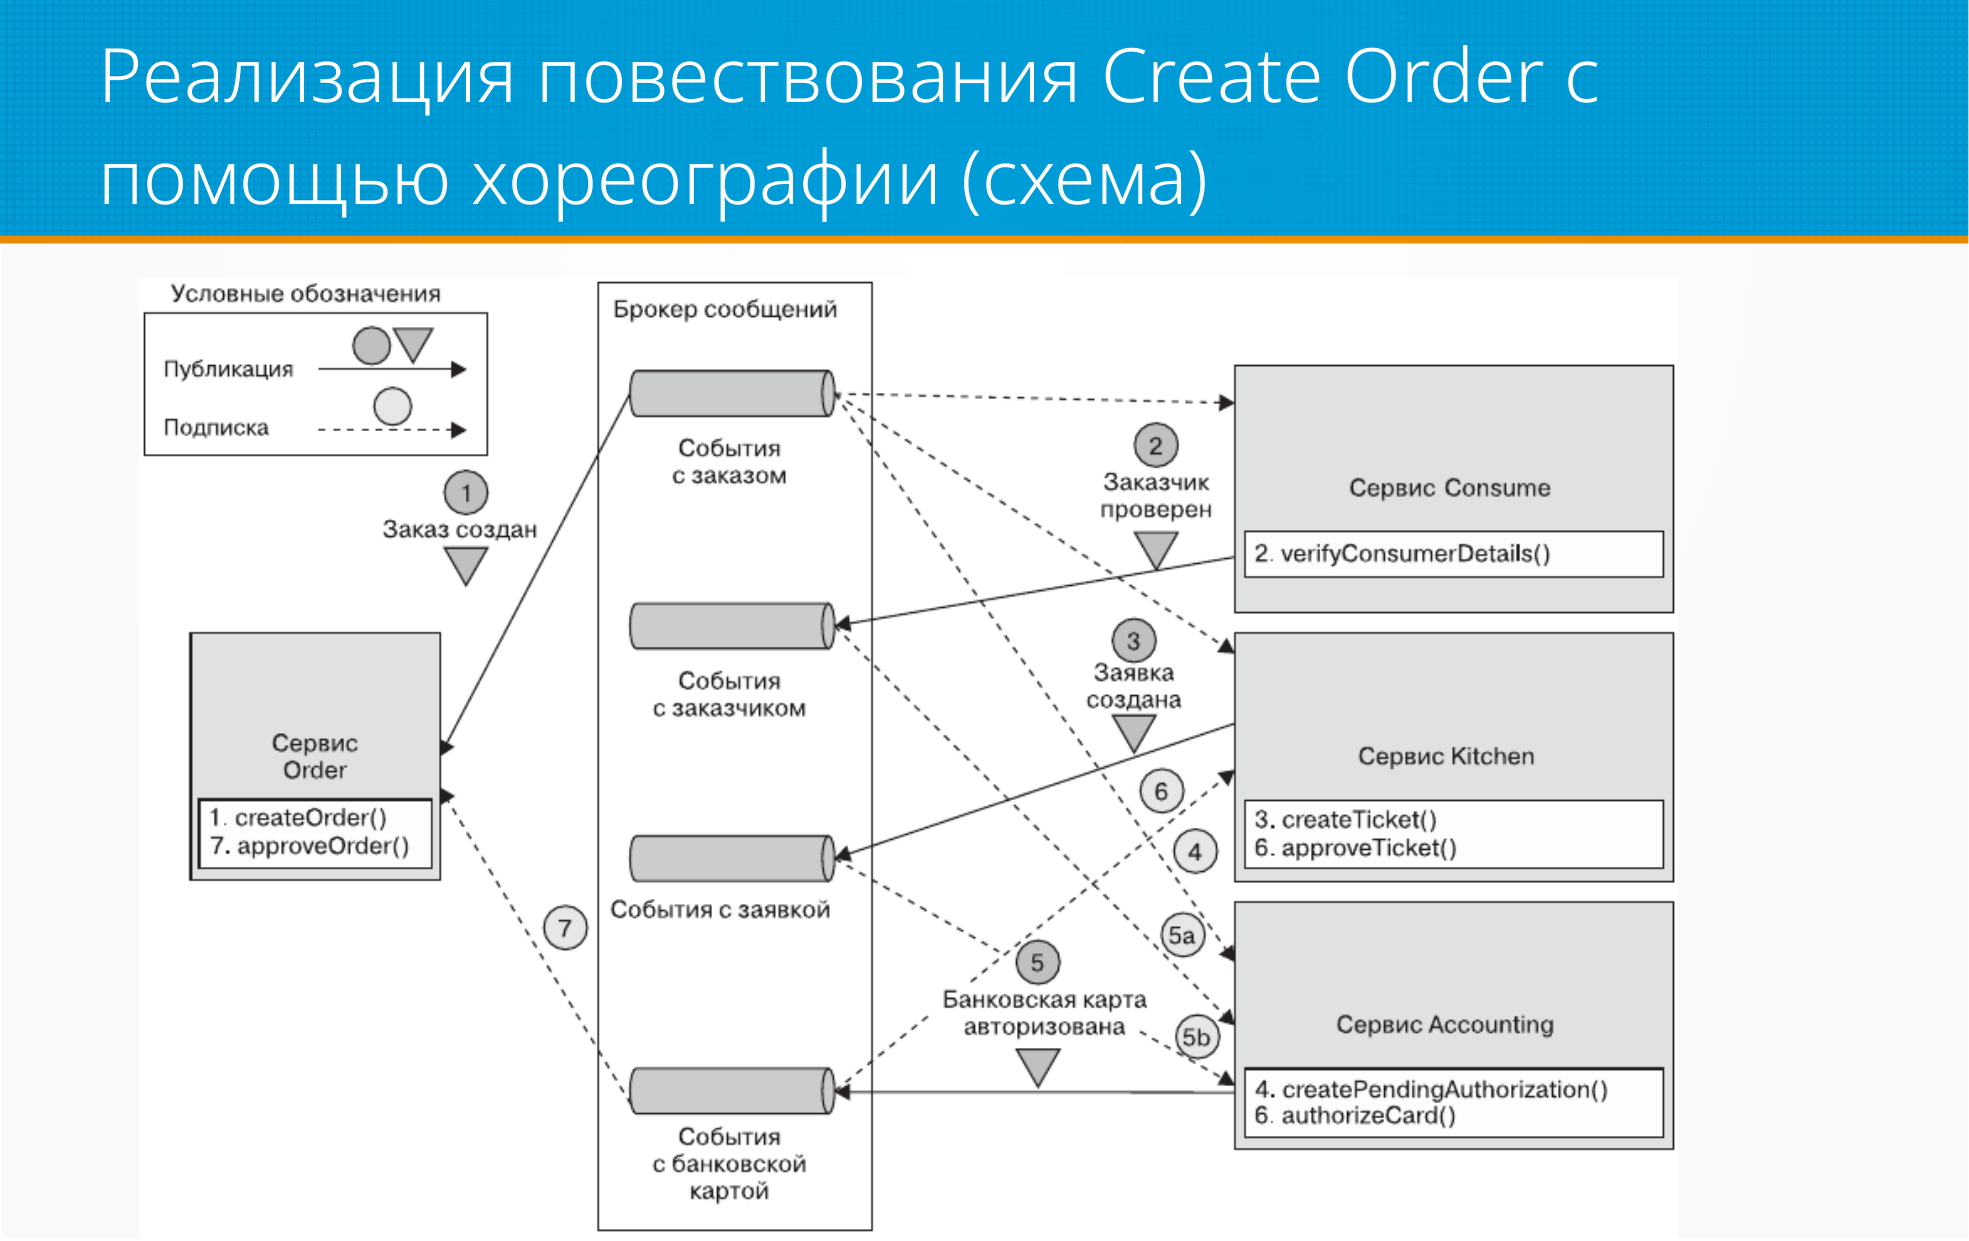

# Реализация повествования Create Order с помощью хореографии (схема)